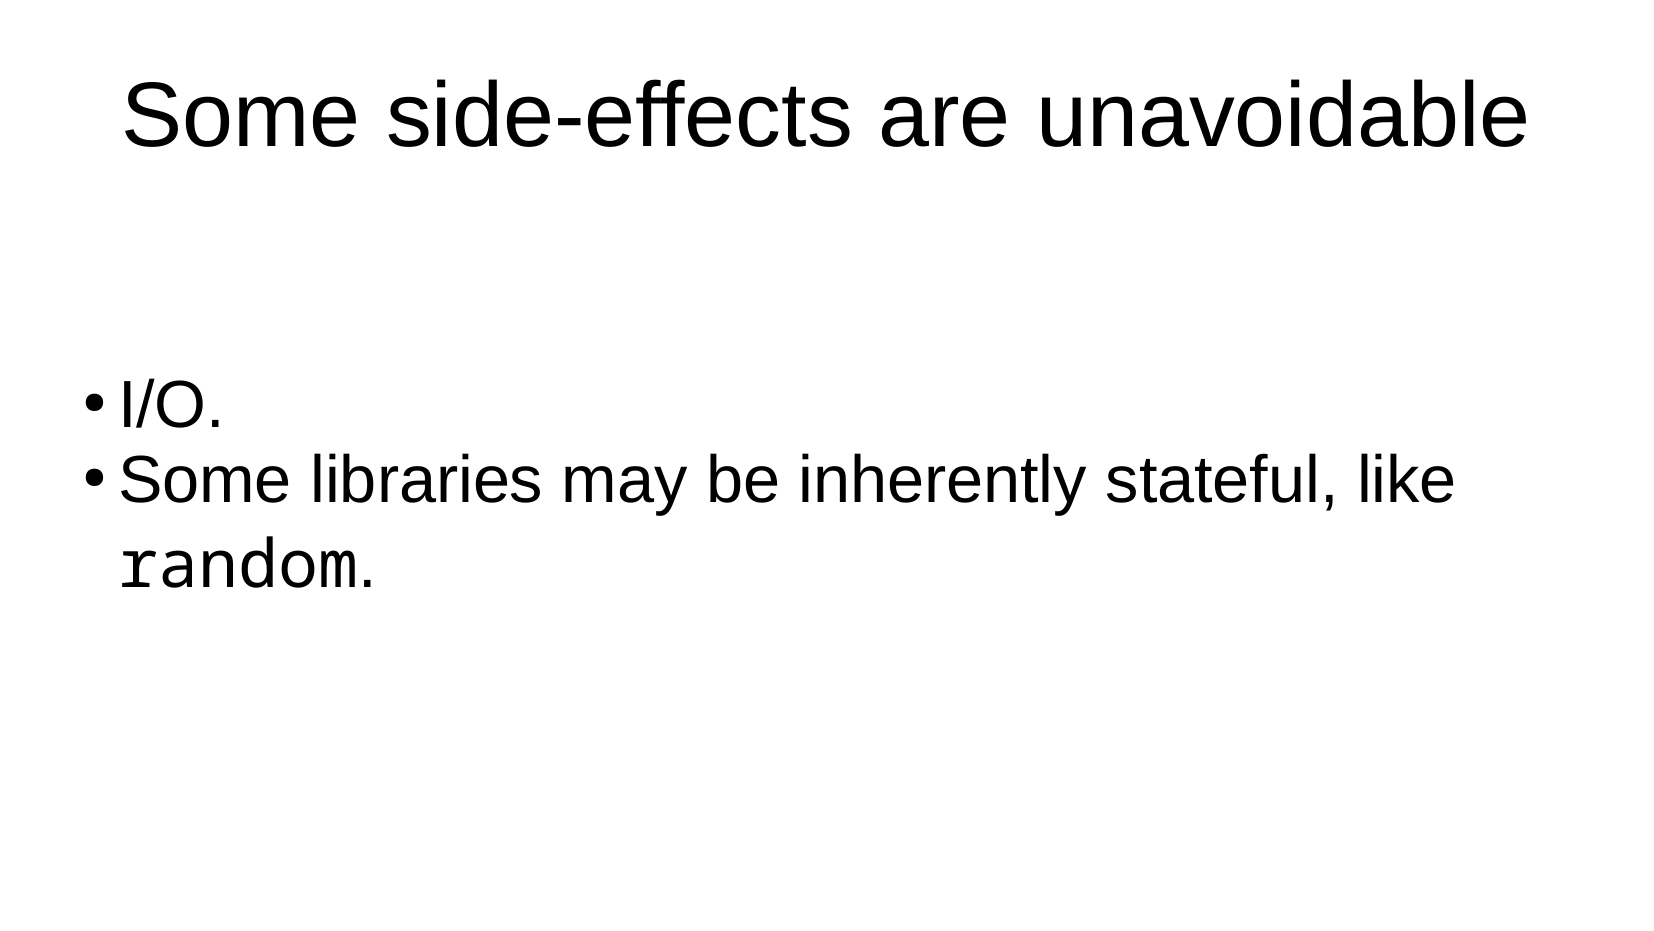

# Some side-effects are unavoidable
I/O.
Some libraries may be inherently stateful, like random.